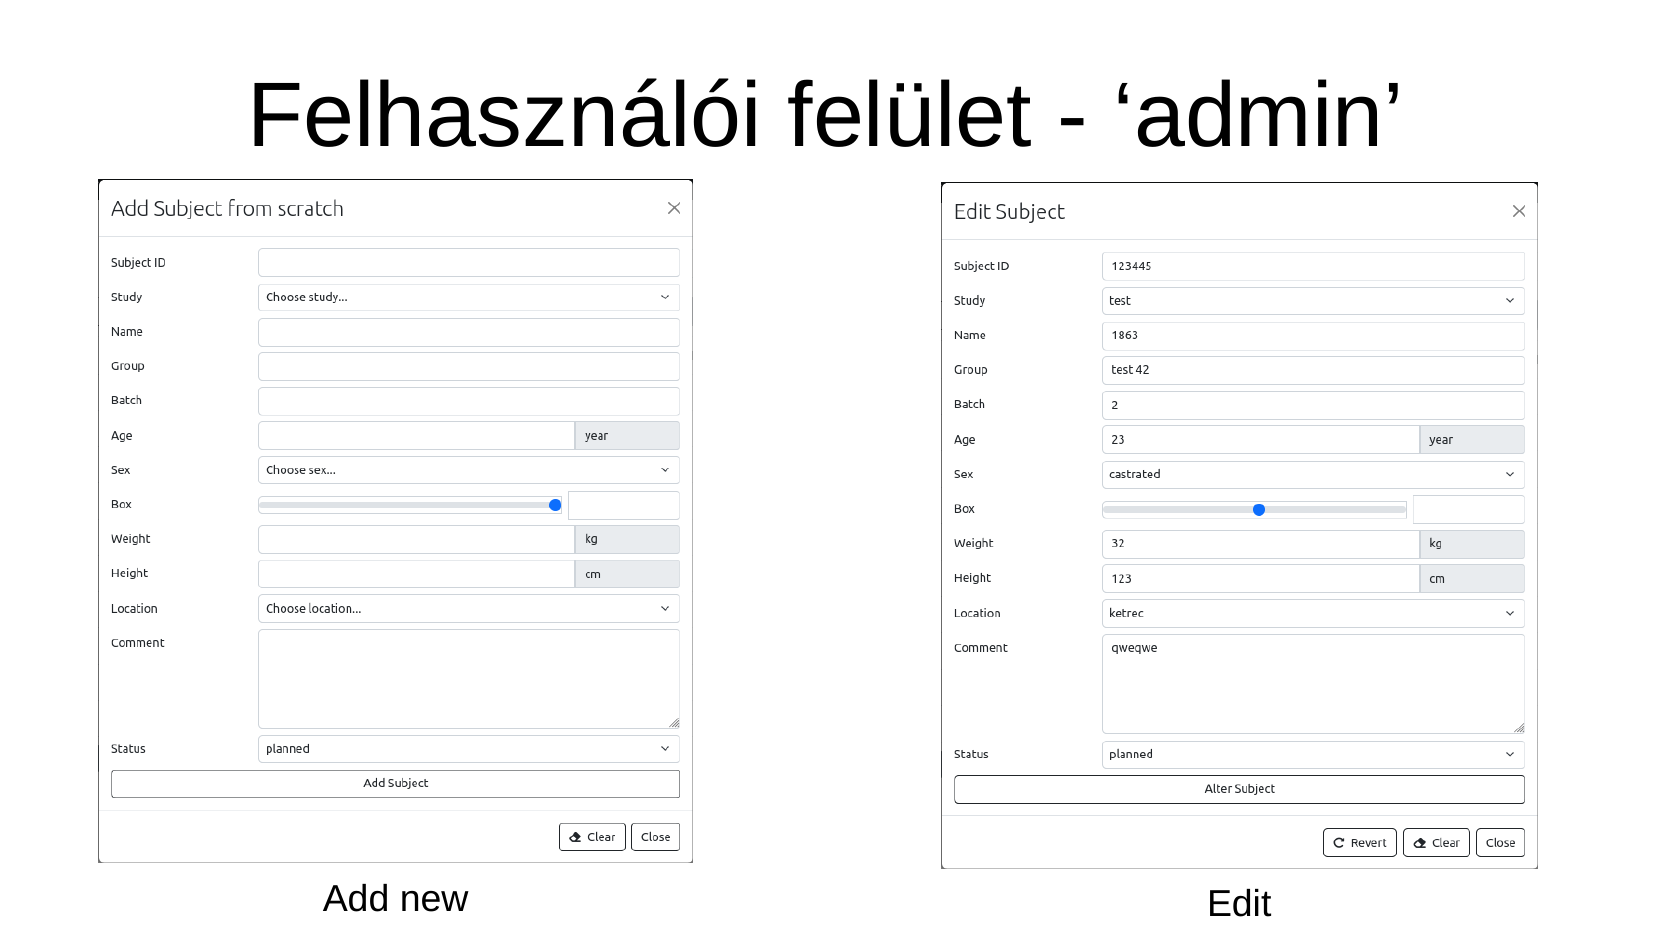

# Felhasználói felület - ‘admin’
Add new
Edit